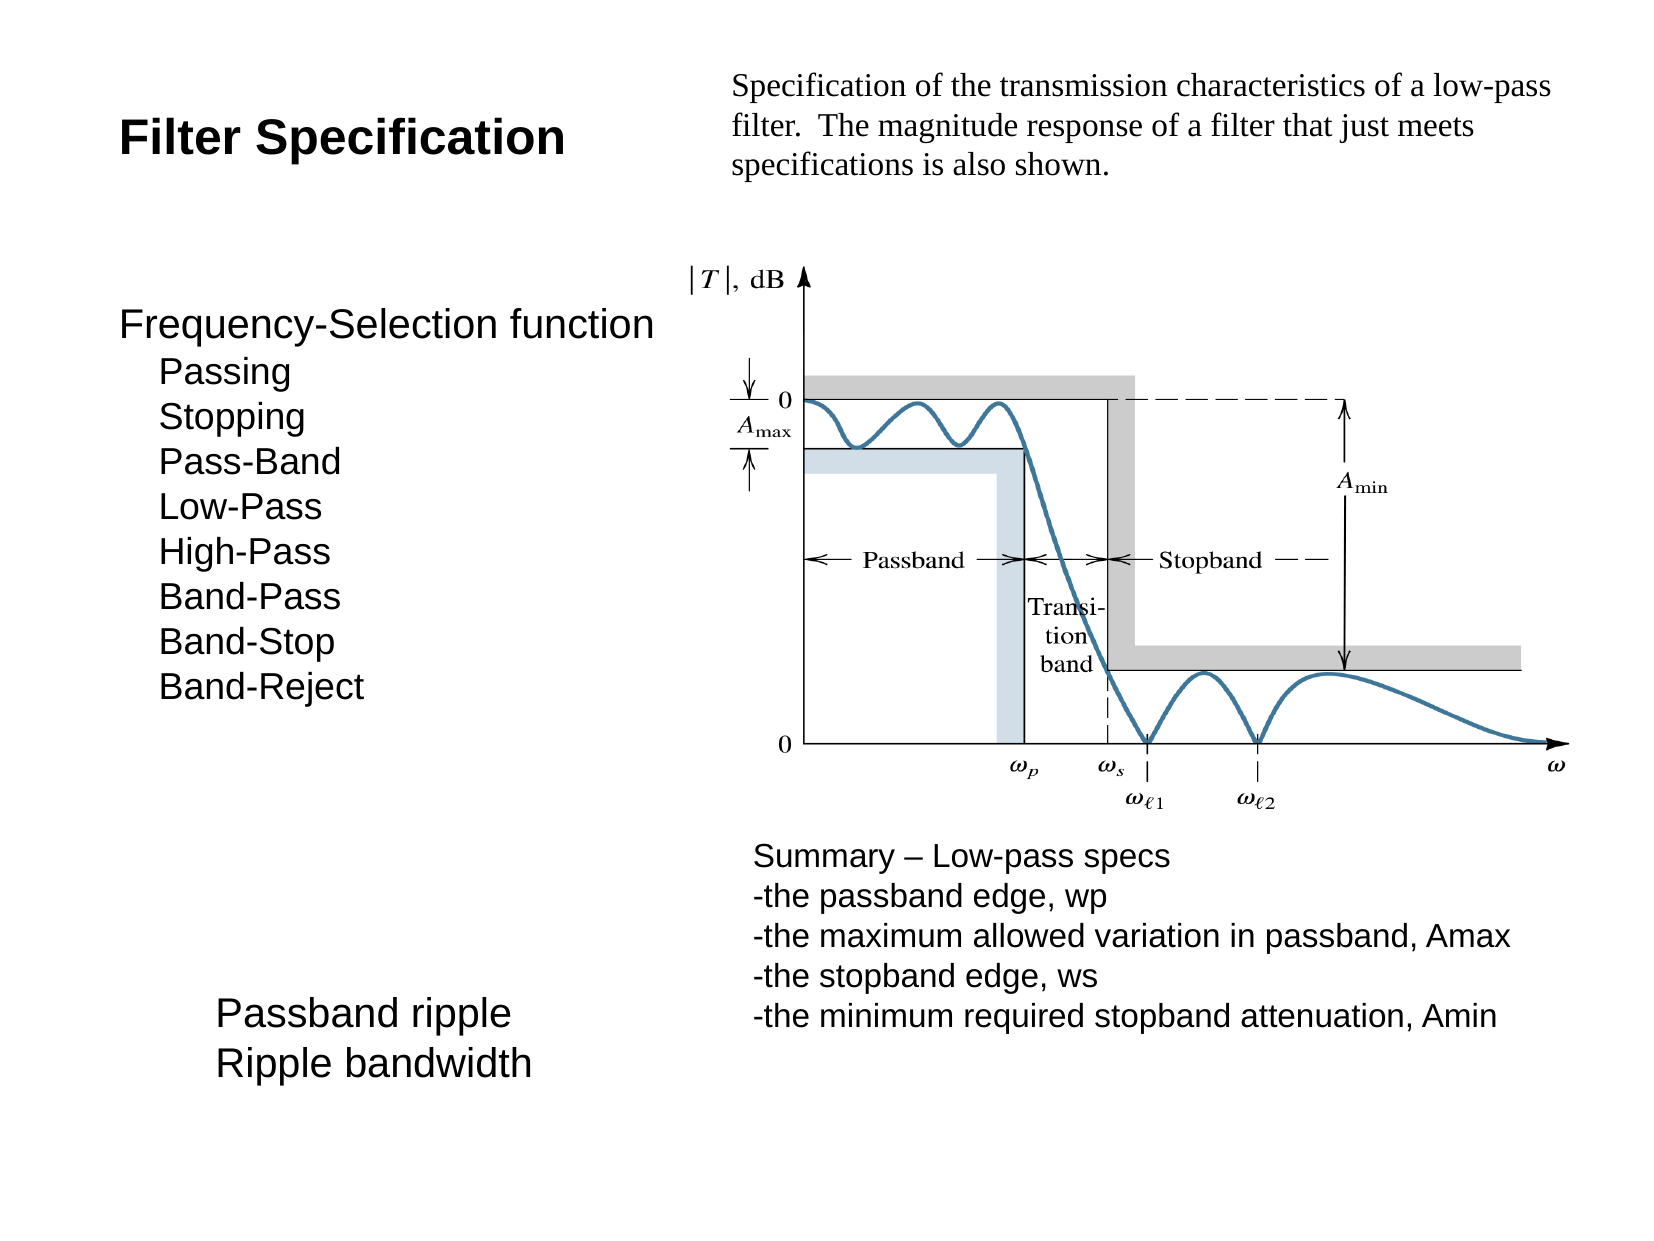

Specification of the transmission characteristics of a low-pass filter. The magnitude response of a filter that just meets specifications is also shown.
Filter Specification
Frequency-Selection function
Passing
Stopping
Pass-Band
Low-Pass
High-Pass
Band-Pass
Band-Stop
Band-Reject
Summary – Low-pass specs
-the passband edge, wp
-the maximum allowed variation in passband, Amax
-the stopband edge, ws
-the minimum required stopband attenuation, Amin
Passband ripple
Ripple bandwidth